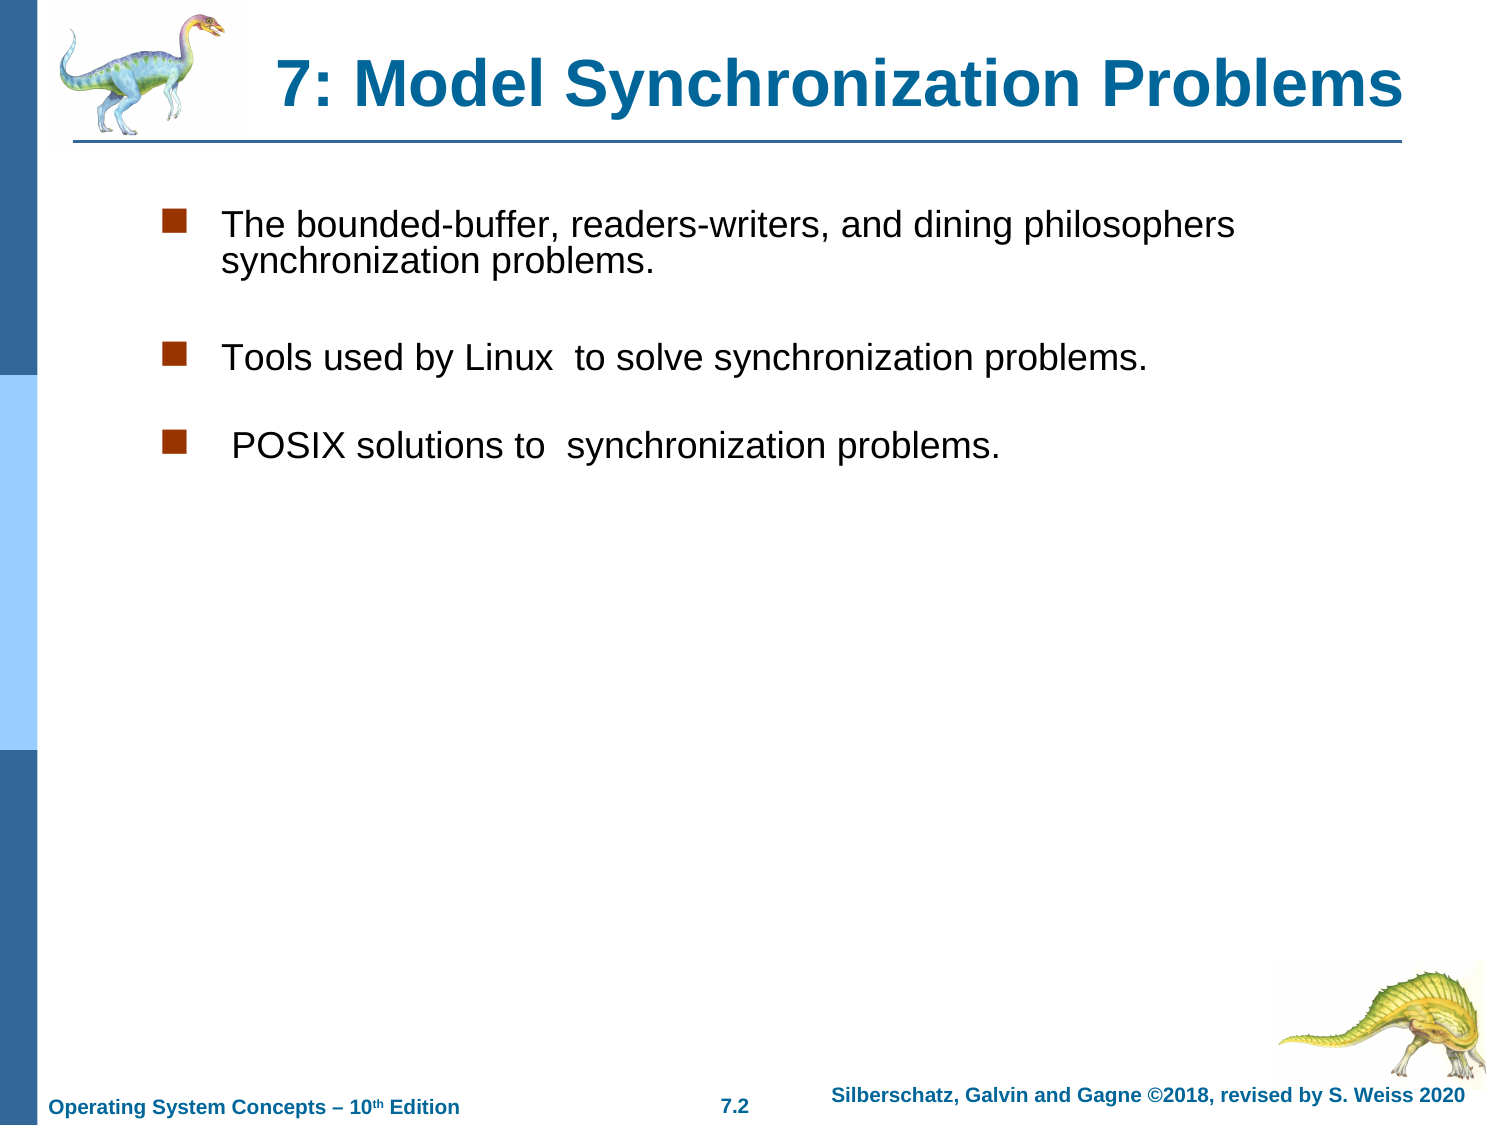

# 7: Model Synchronization Problems
The bounded-buffer, readers-writers, and dining philosophers synchronization problems.
Tools used by Linux to solve synchronization problems.
 POSIX solutions to synchronization problems.